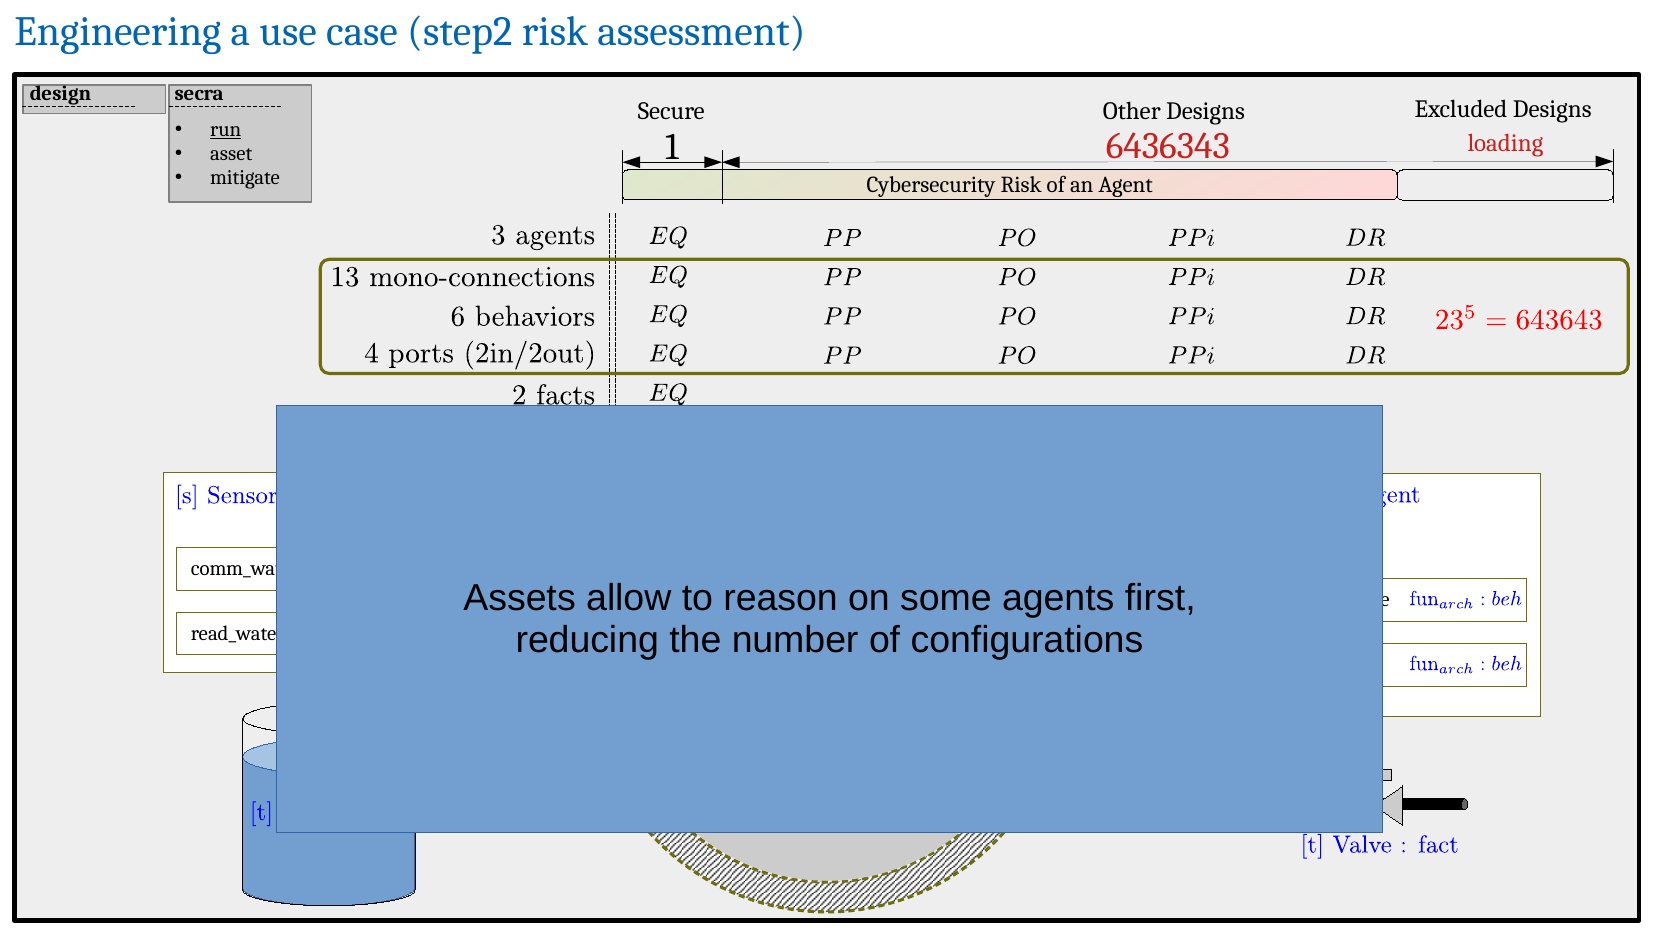

Engineering a use case (step2 risk assessment)
design
secra
Excluded Designs
Other Designs
Secure
run
asset
mitigate
loading
Cybersecurity Risk of an Agent
Assets allow to reason on some agents first,
reducing the number of configurations
control_water_intake
comm_water_level
read_change_state
get_water_level
read_water_level
close_open_valve
send_state
Loading...